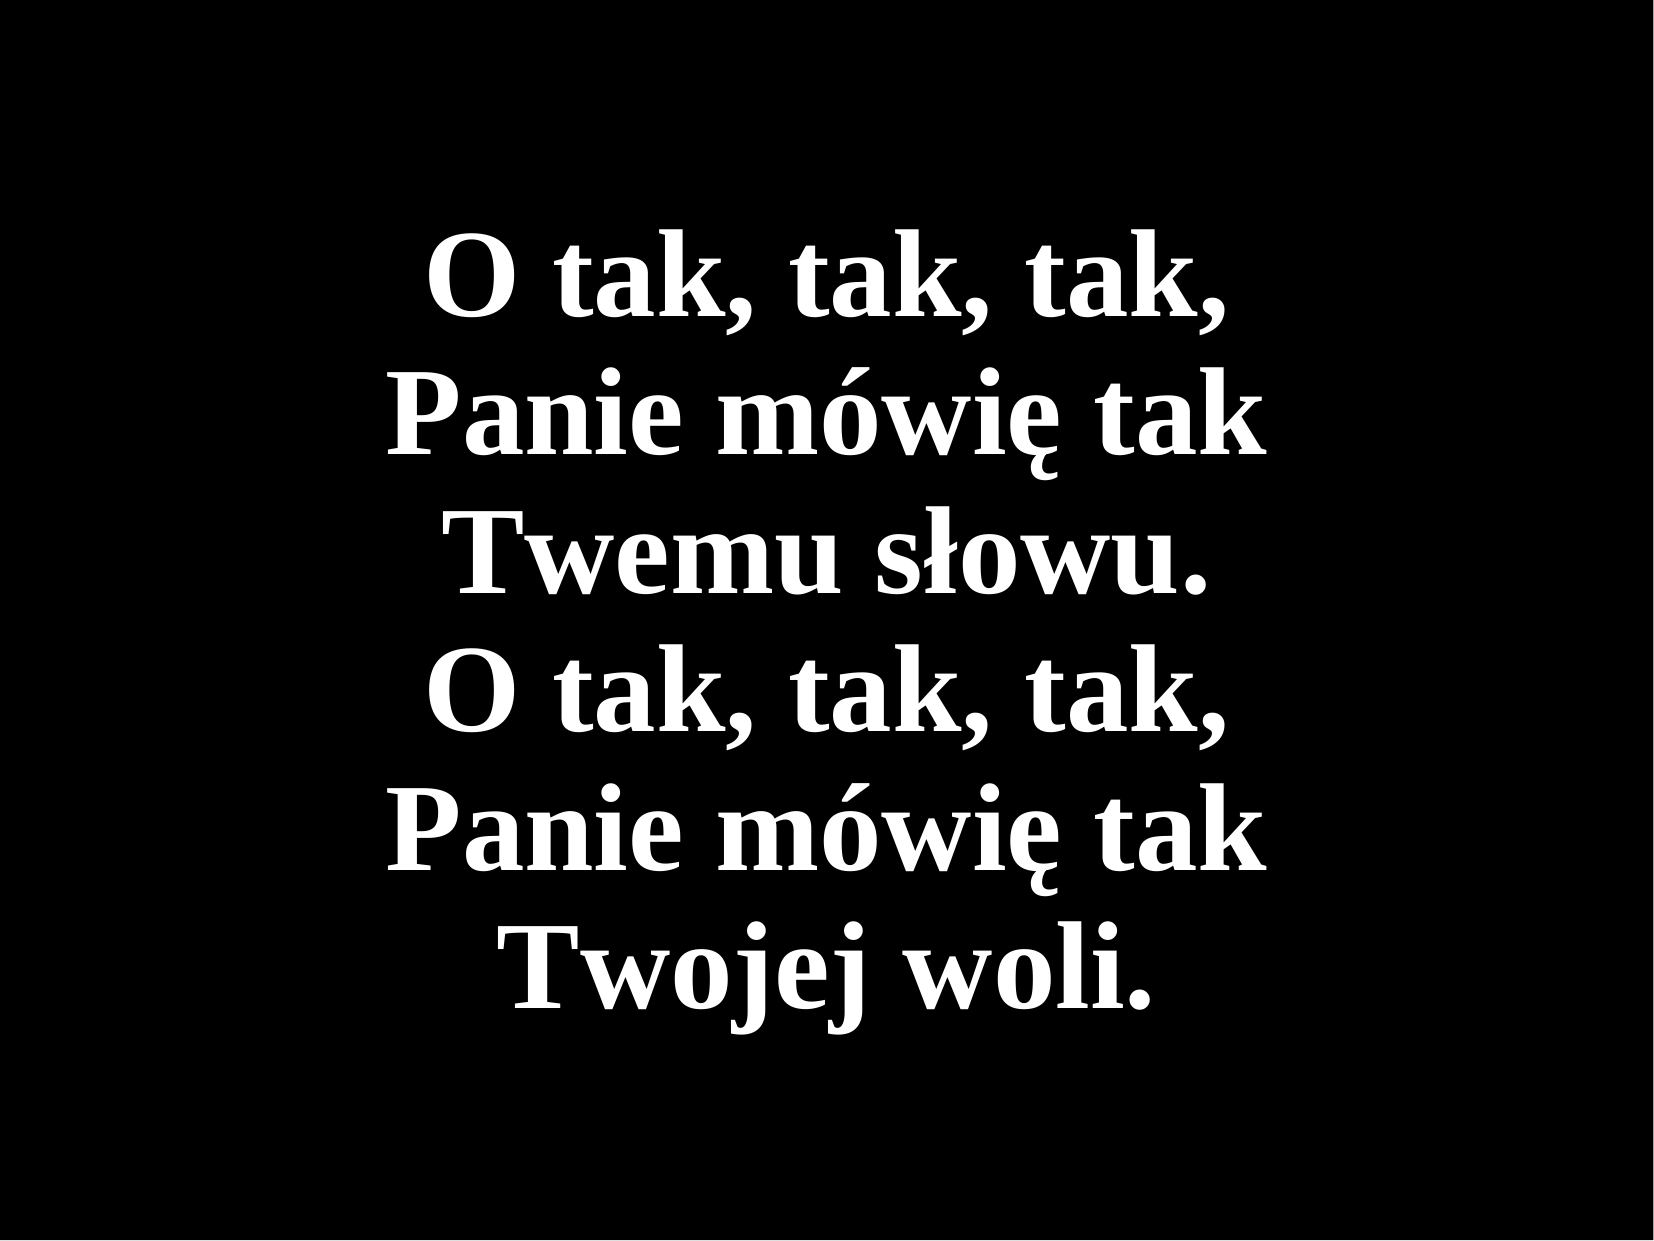

# O tak, tak, tak, Panie mówię tak Twemu słowu. O tak, tak, tak, Panie mówię tak Twojej woli.